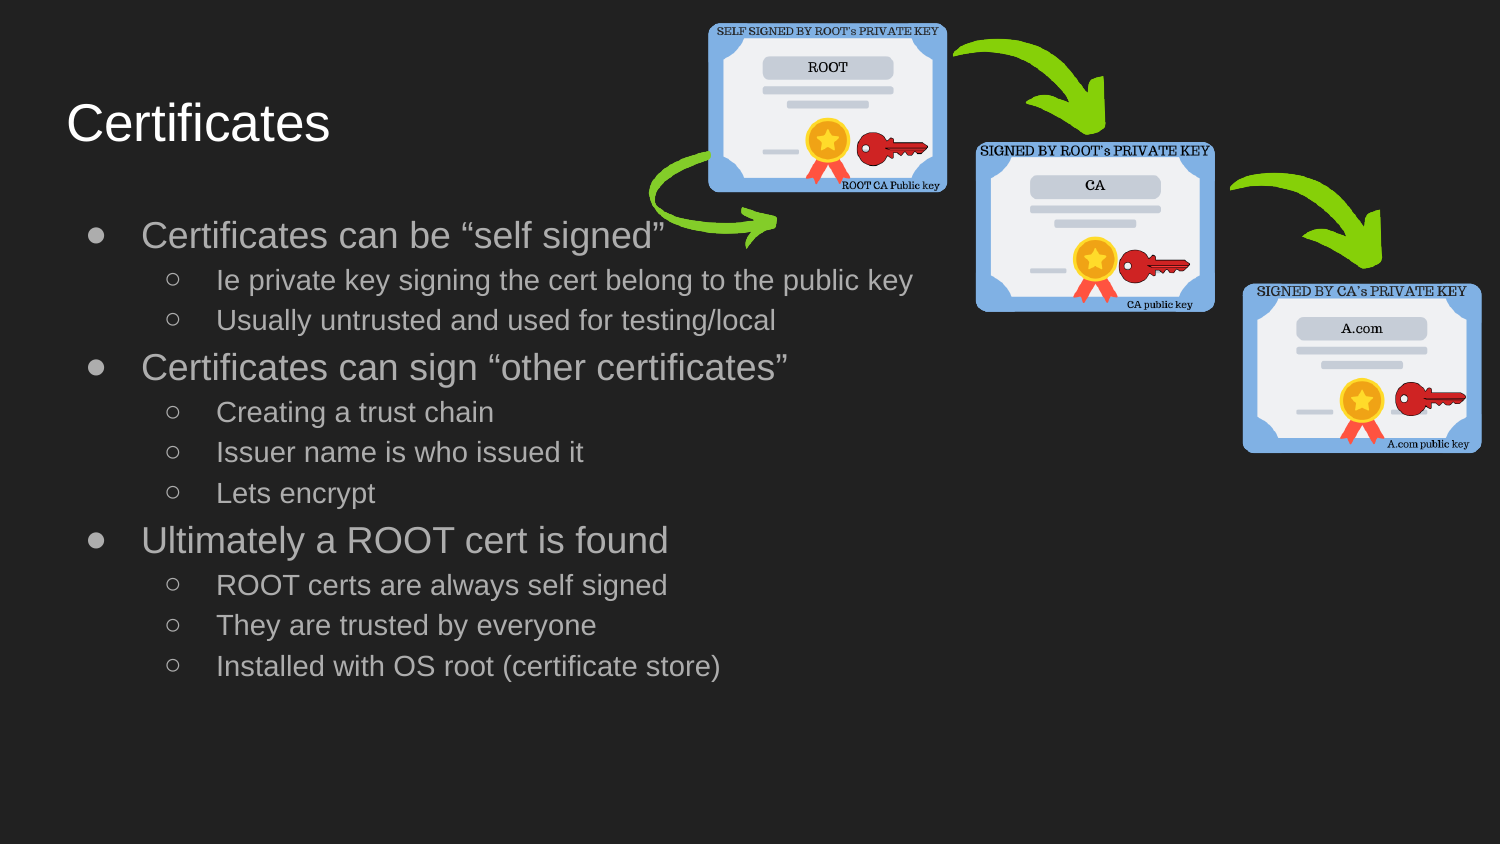

# Certificates
Certificates can be “self signed”
Ie private key signing the cert belong to the public key
Usually untrusted and used for testing/local
Certificates can sign “other certificates”
Creating a trust chain
Issuer name is who issued it
Lets encrypt
Ultimately a ROOT cert is found
ROOT certs are always self signed
They are trusted by everyone
Installed with OS root (certificate store)